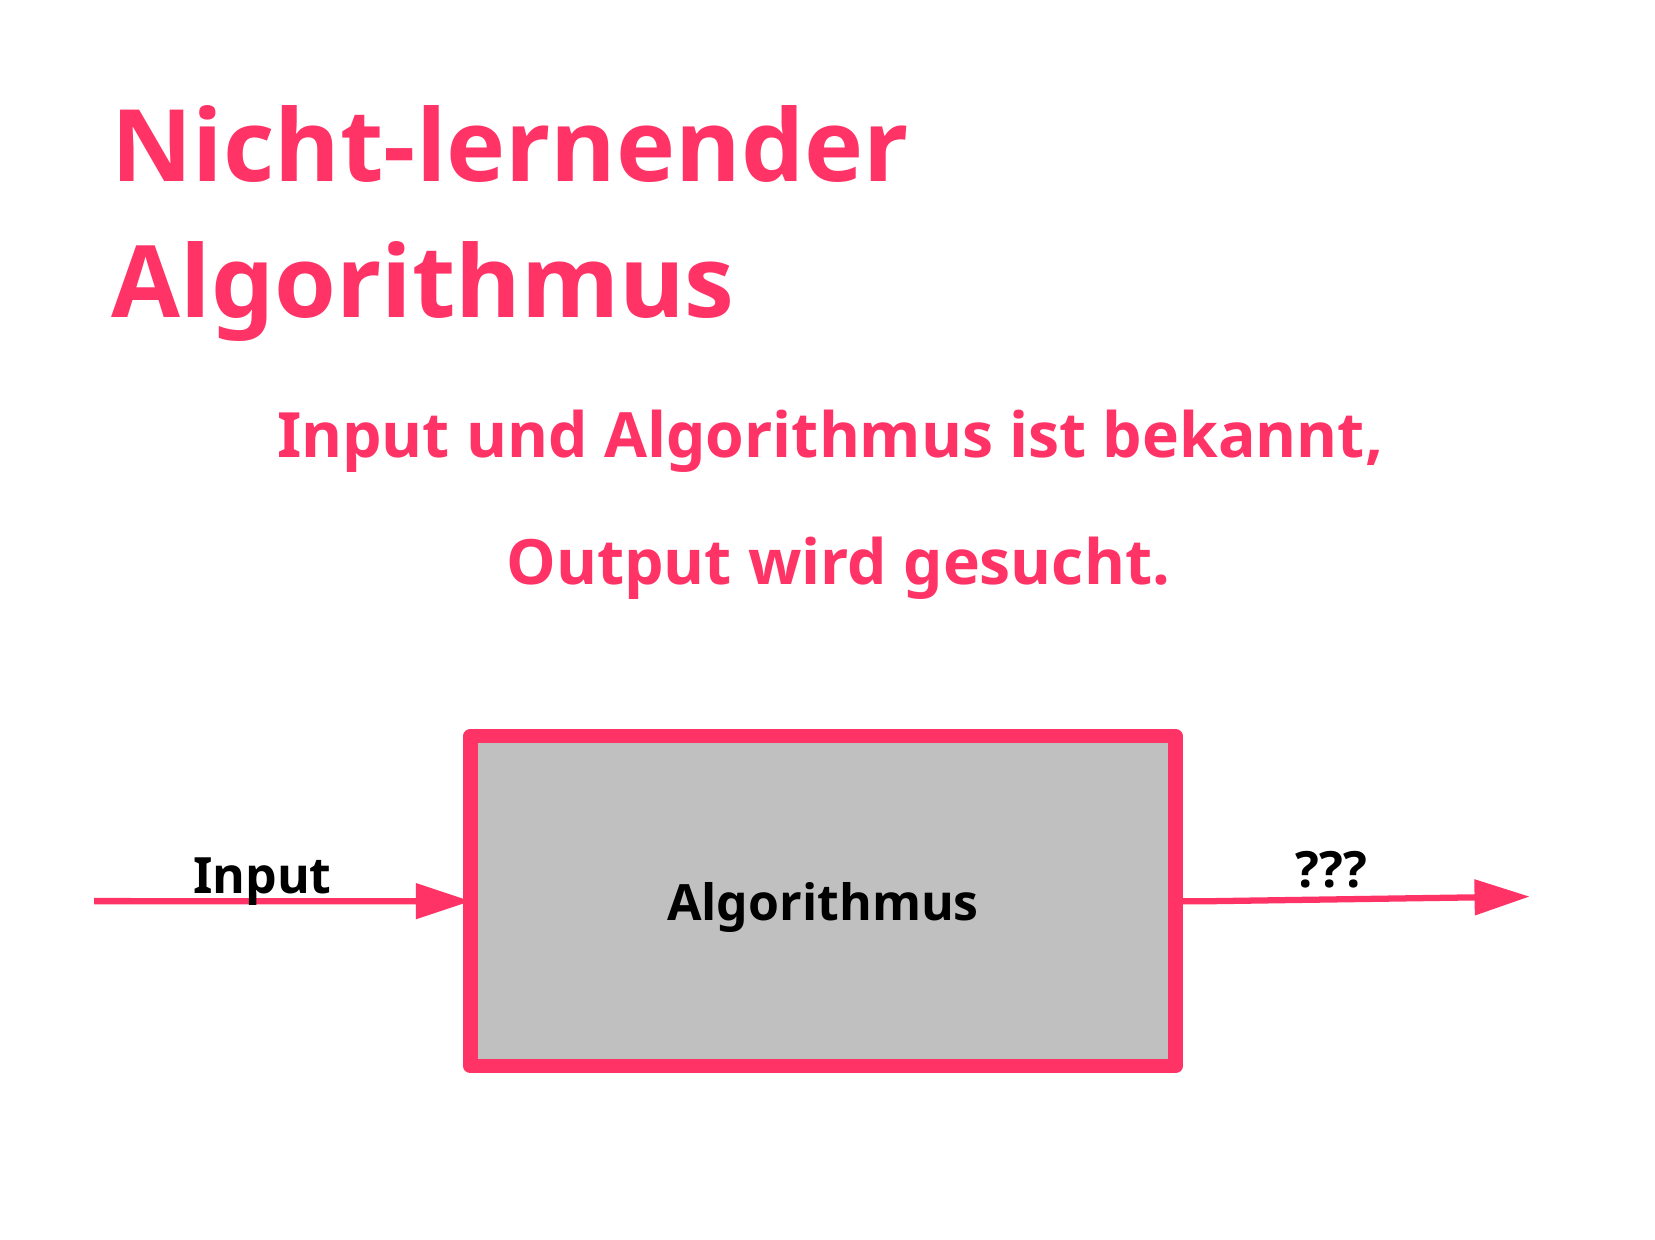

Nicht-lernender Algorithmus
# Input und Algorithmus ist bekannt, Output wird gesucht.
Algorithmus
???
Input